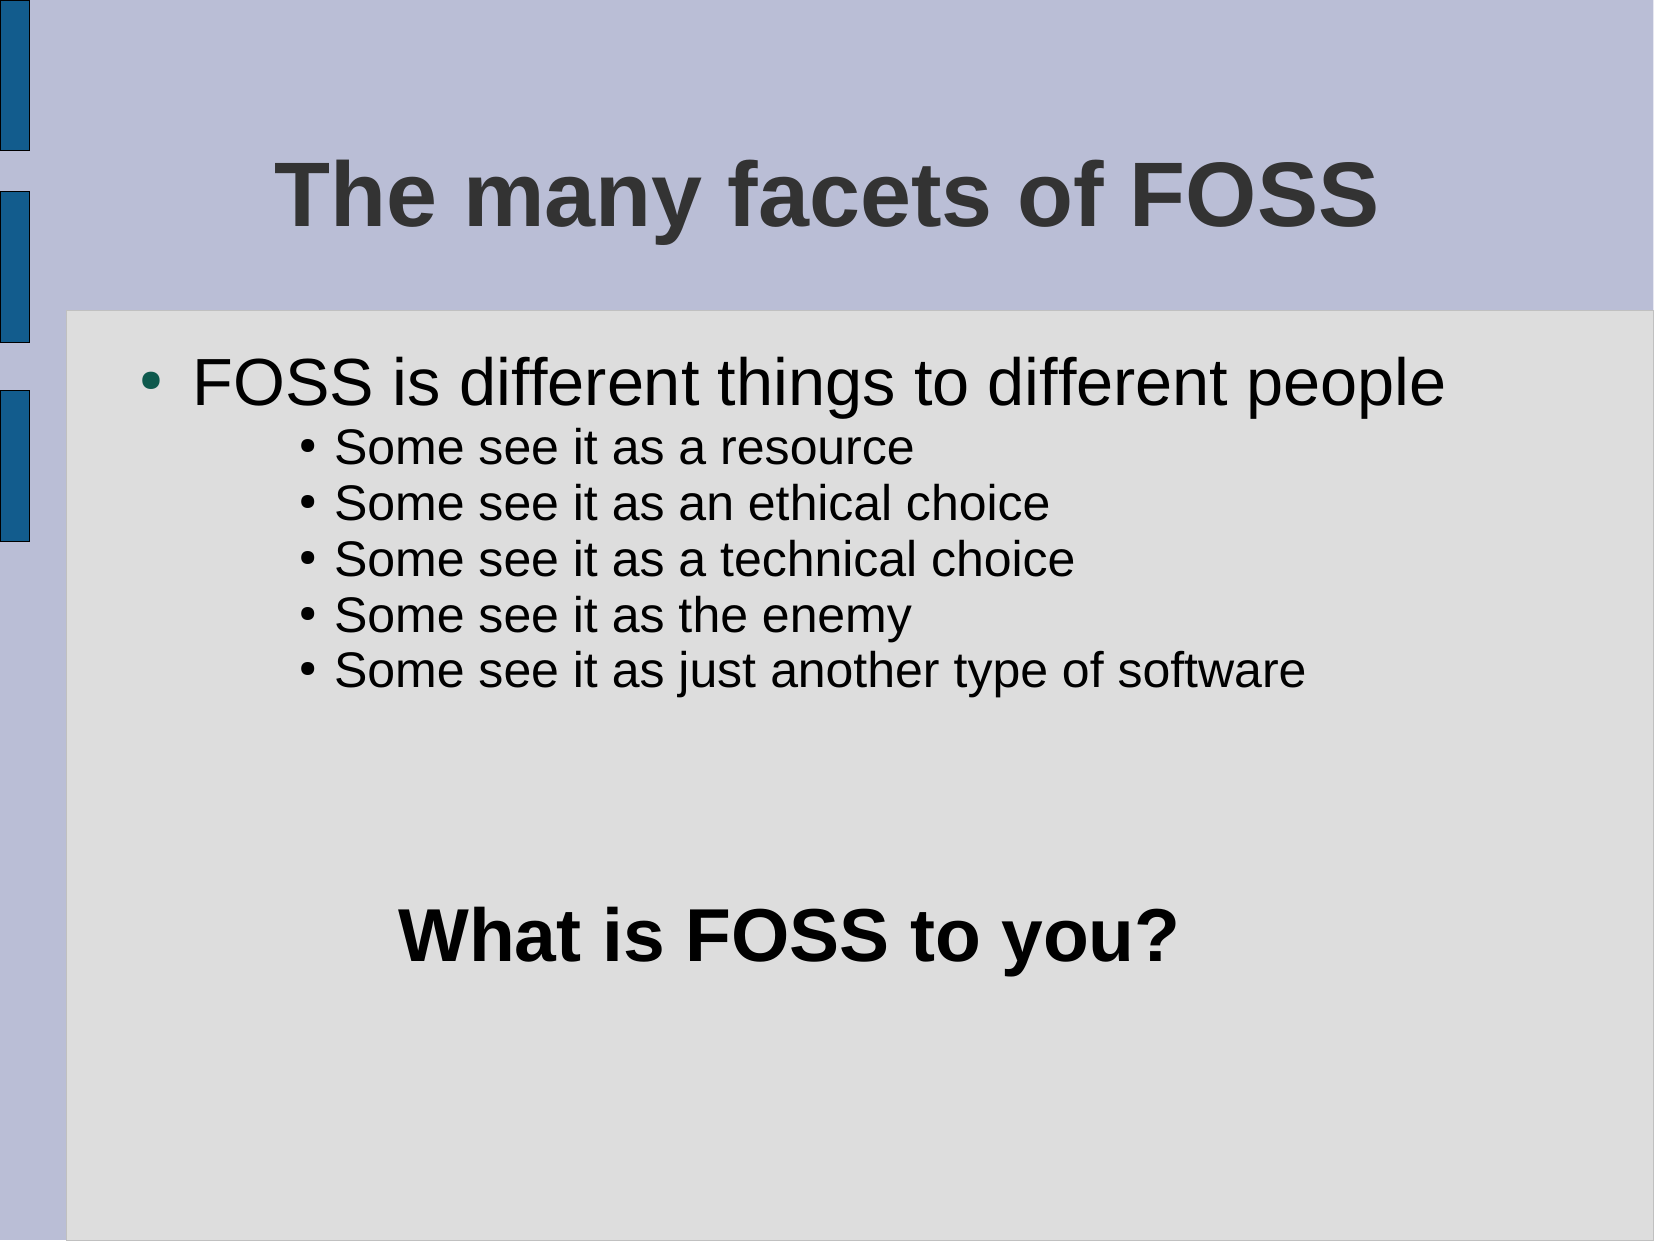

# The many facets of FOSS
FOSS is different things to different people
Some see it as a resource
Some see it as an ethical choice
Some see it as a technical choice
Some see it as the enemy
Some see it as just another type of software
What is FOSS to you?